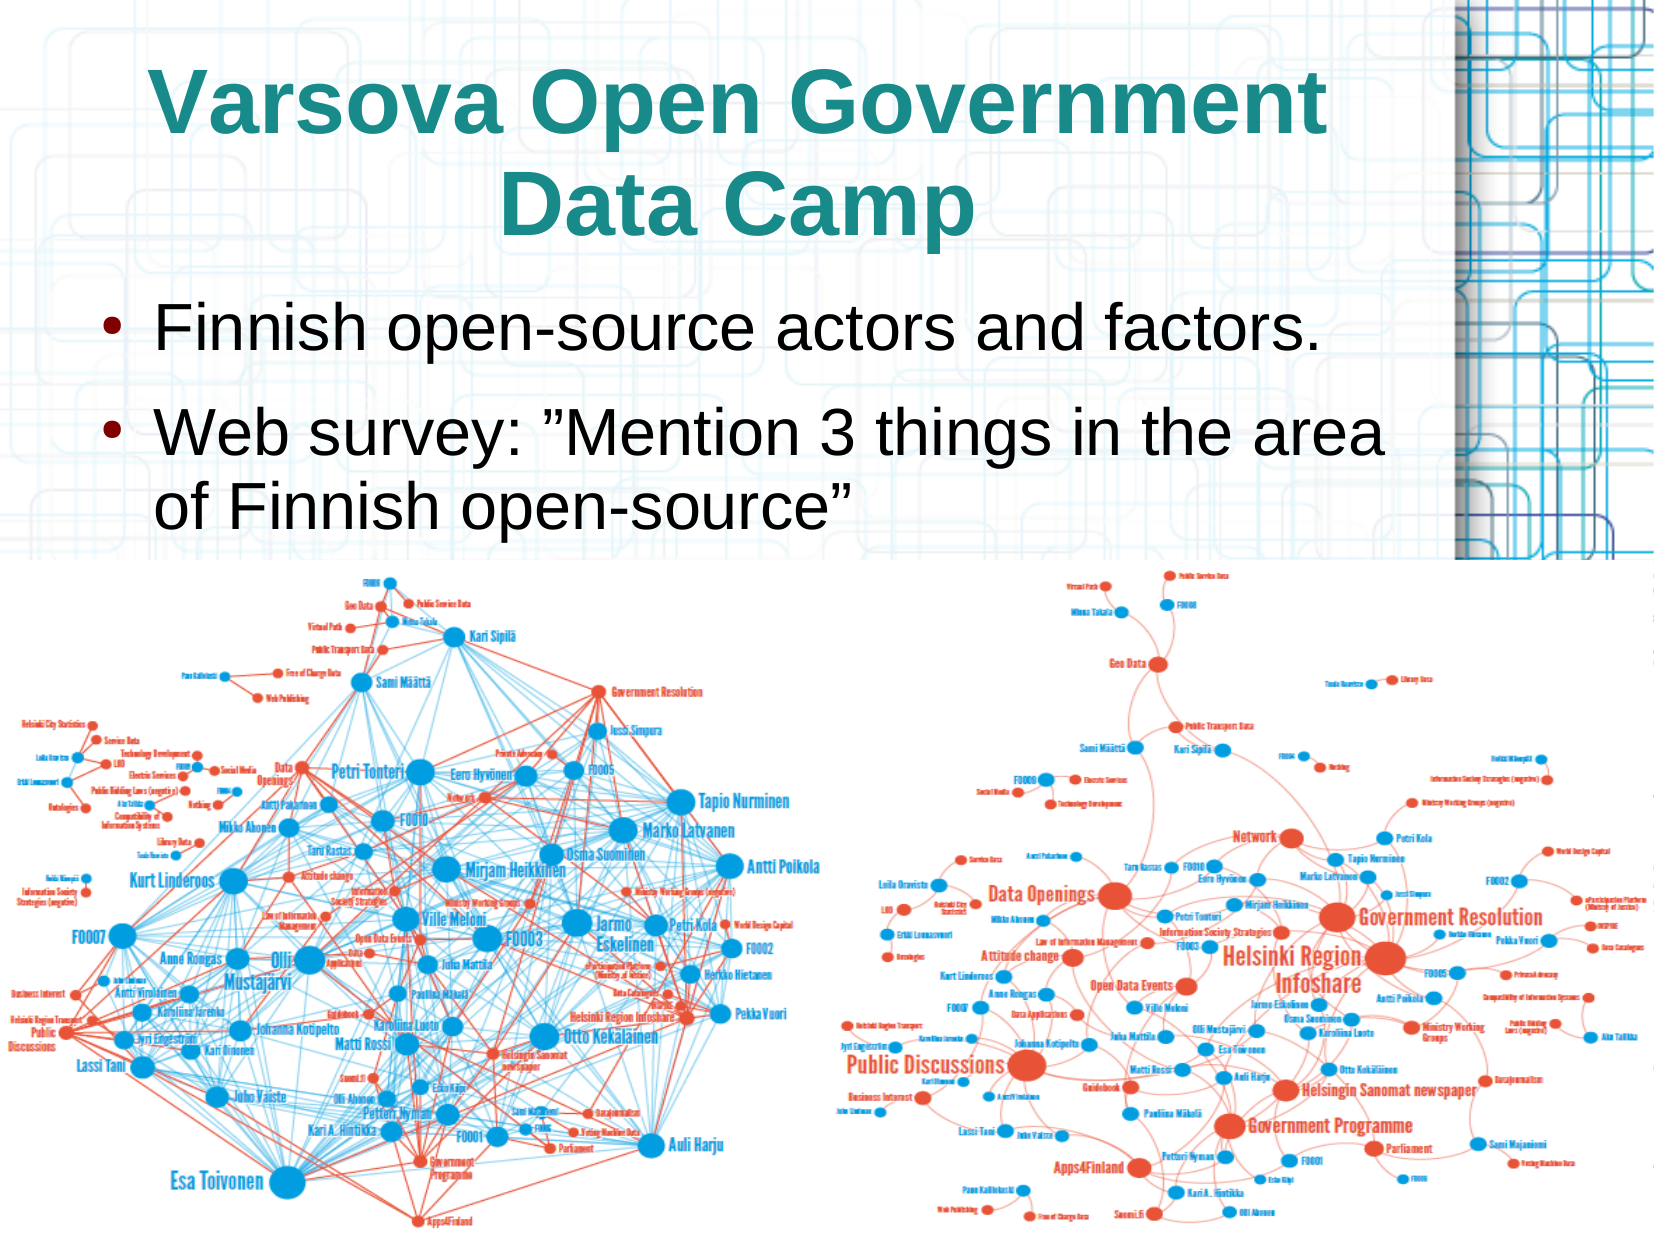

# Varsova Open Government Data Camp
Finnish open-source actors and factors.
Web survey: ”Mention 3 things in the area of Finnish open-source”